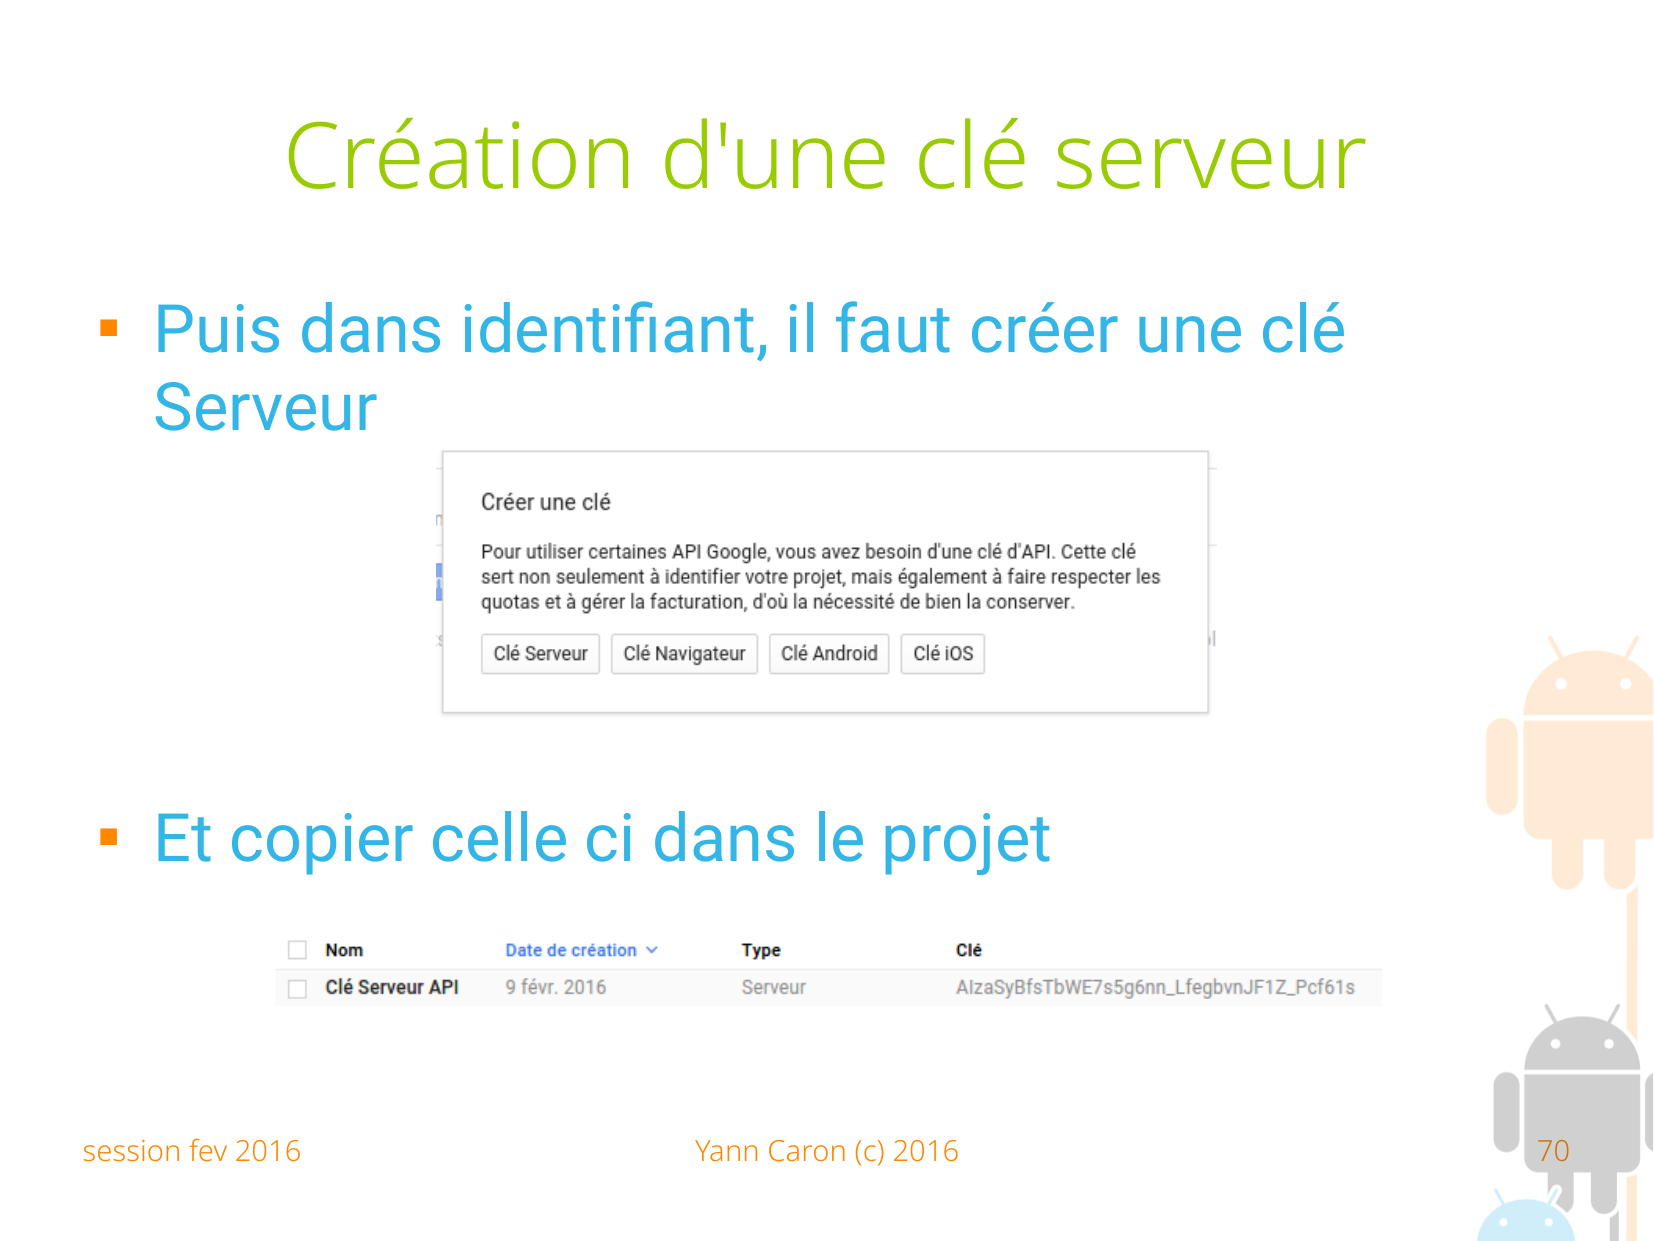

# Création d'une clé serveur
Puis dans identifiant, il faut créer une clé Serveur
Et copier celle ci dans le projet
session fev 2016
Yann Caron (c) 2016
70